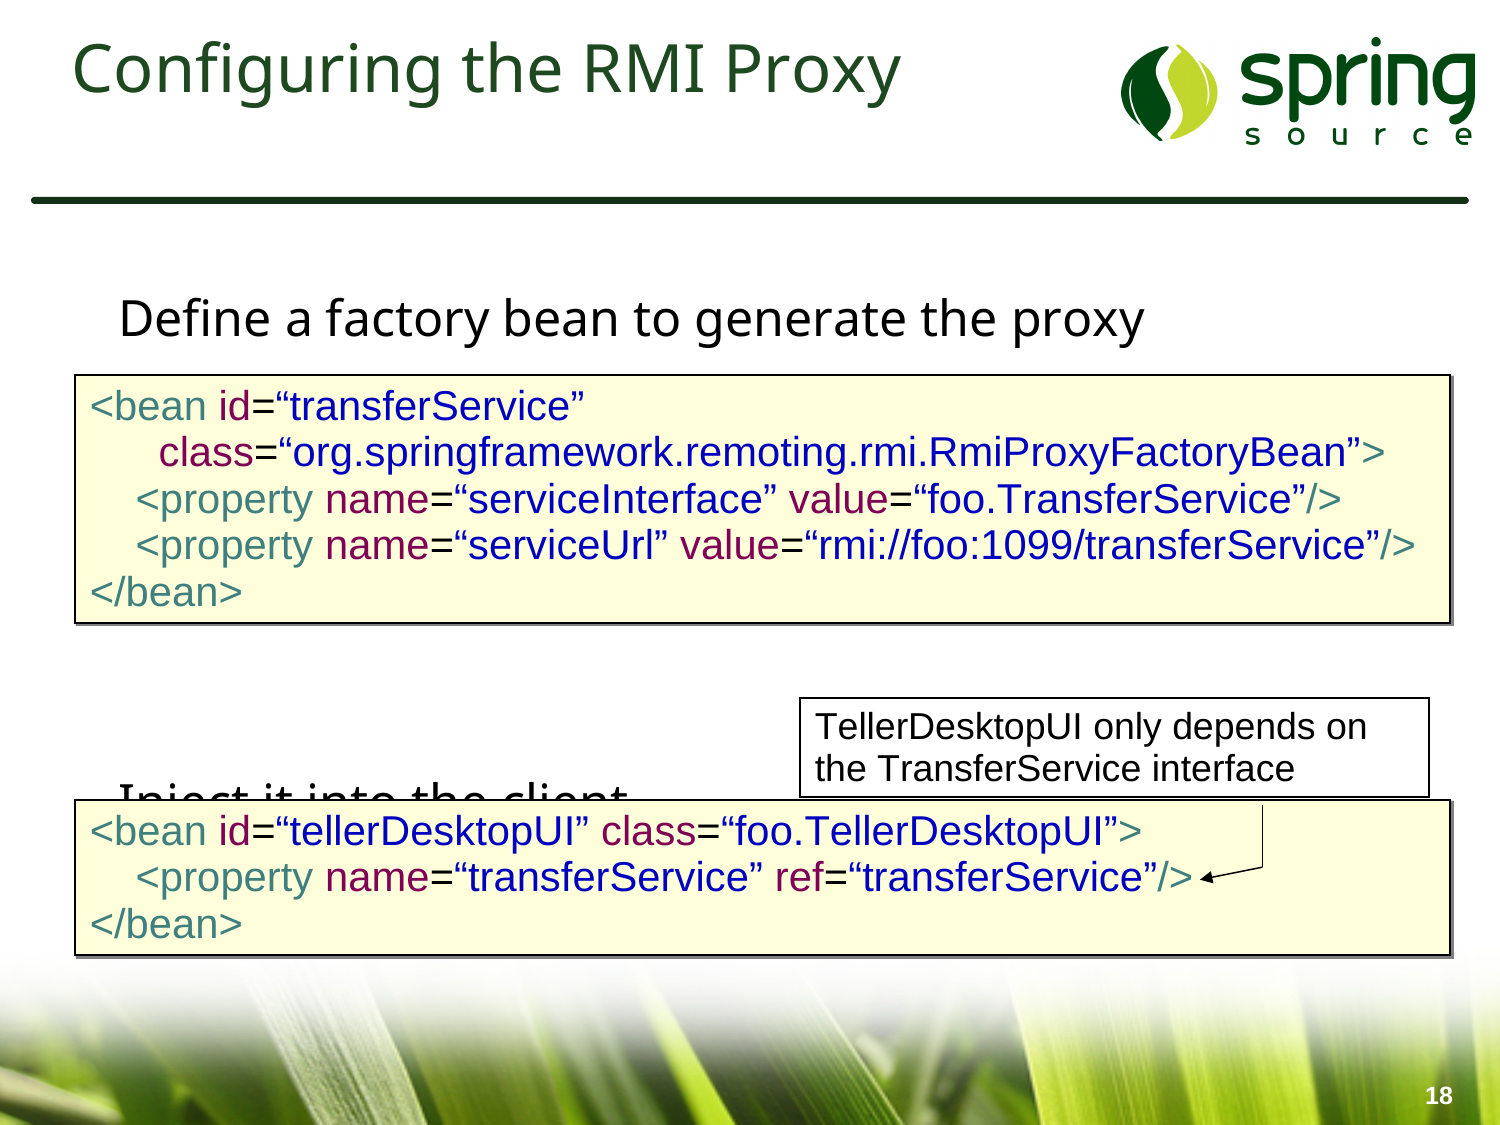

# Configuring the RMI Proxy
Define a factory bean to generate the proxy
Inject it into the client
<bean id=“transferService”
 class=“org.springframework.remoting.rmi.RmiProxyFactoryBean”>
 <property name=“serviceInterface” value=“foo.TransferService”/>
 <property name=“serviceUrl” value=“rmi://foo:1099/transferService”/>
</bean>
TellerDesktopUI only depends on the TransferService interface
<bean id=“tellerDesktopUI” class=“foo.TellerDesktopUI”>
 <property name=“transferService” ref=“transferService”/>
</bean>